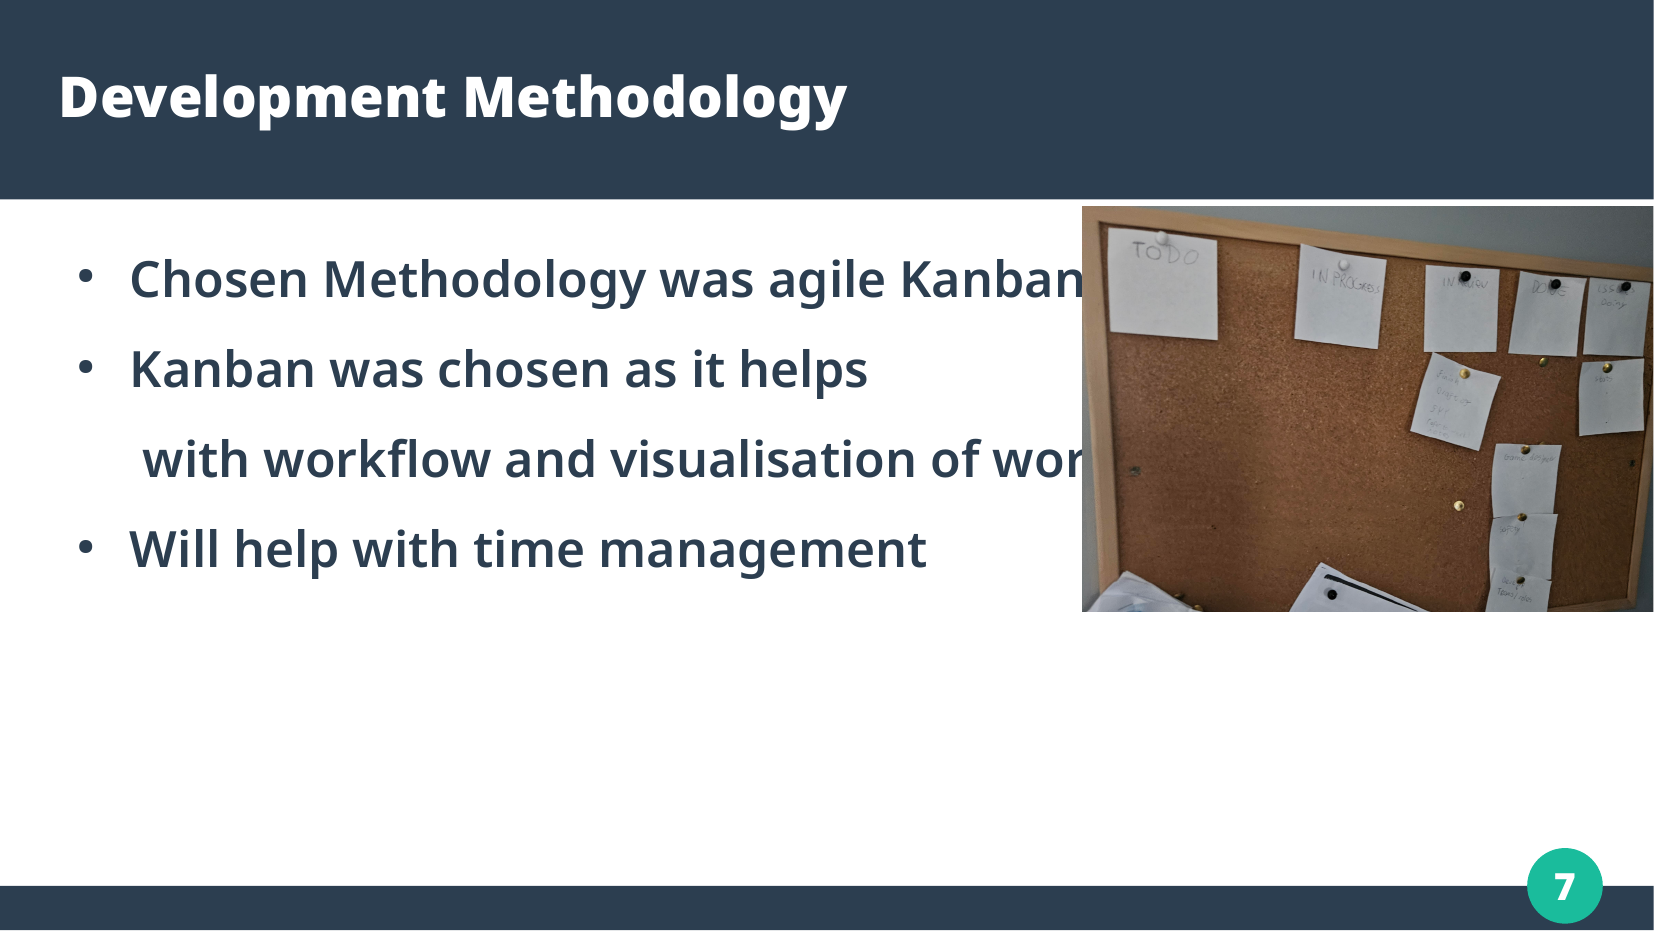

# Development Methodology
Chosen Methodology was agile Kanban
Kanban was chosen as it helps
 with workflow and visualisation of work.
Will help with time management